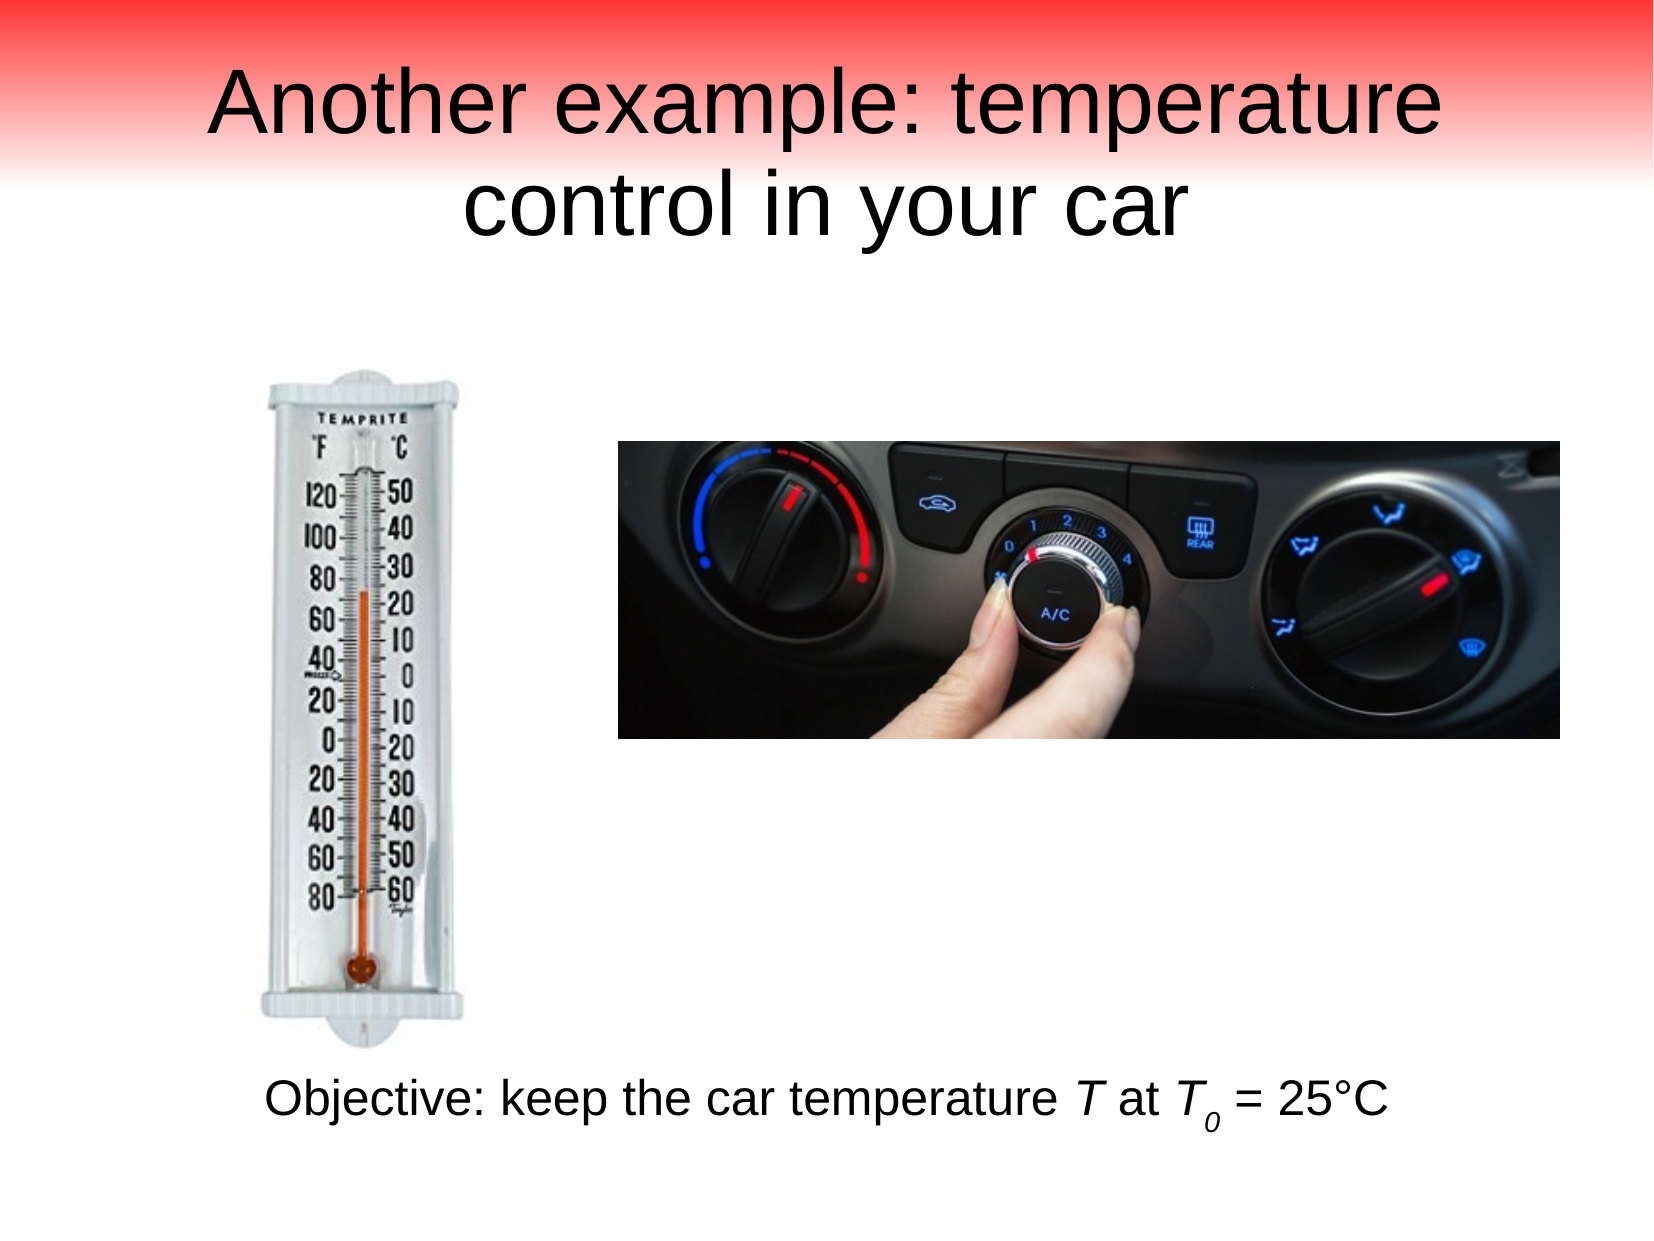

# Another example: temperature control in your car
Objective: keep the car temperature T at T0 = 25°C